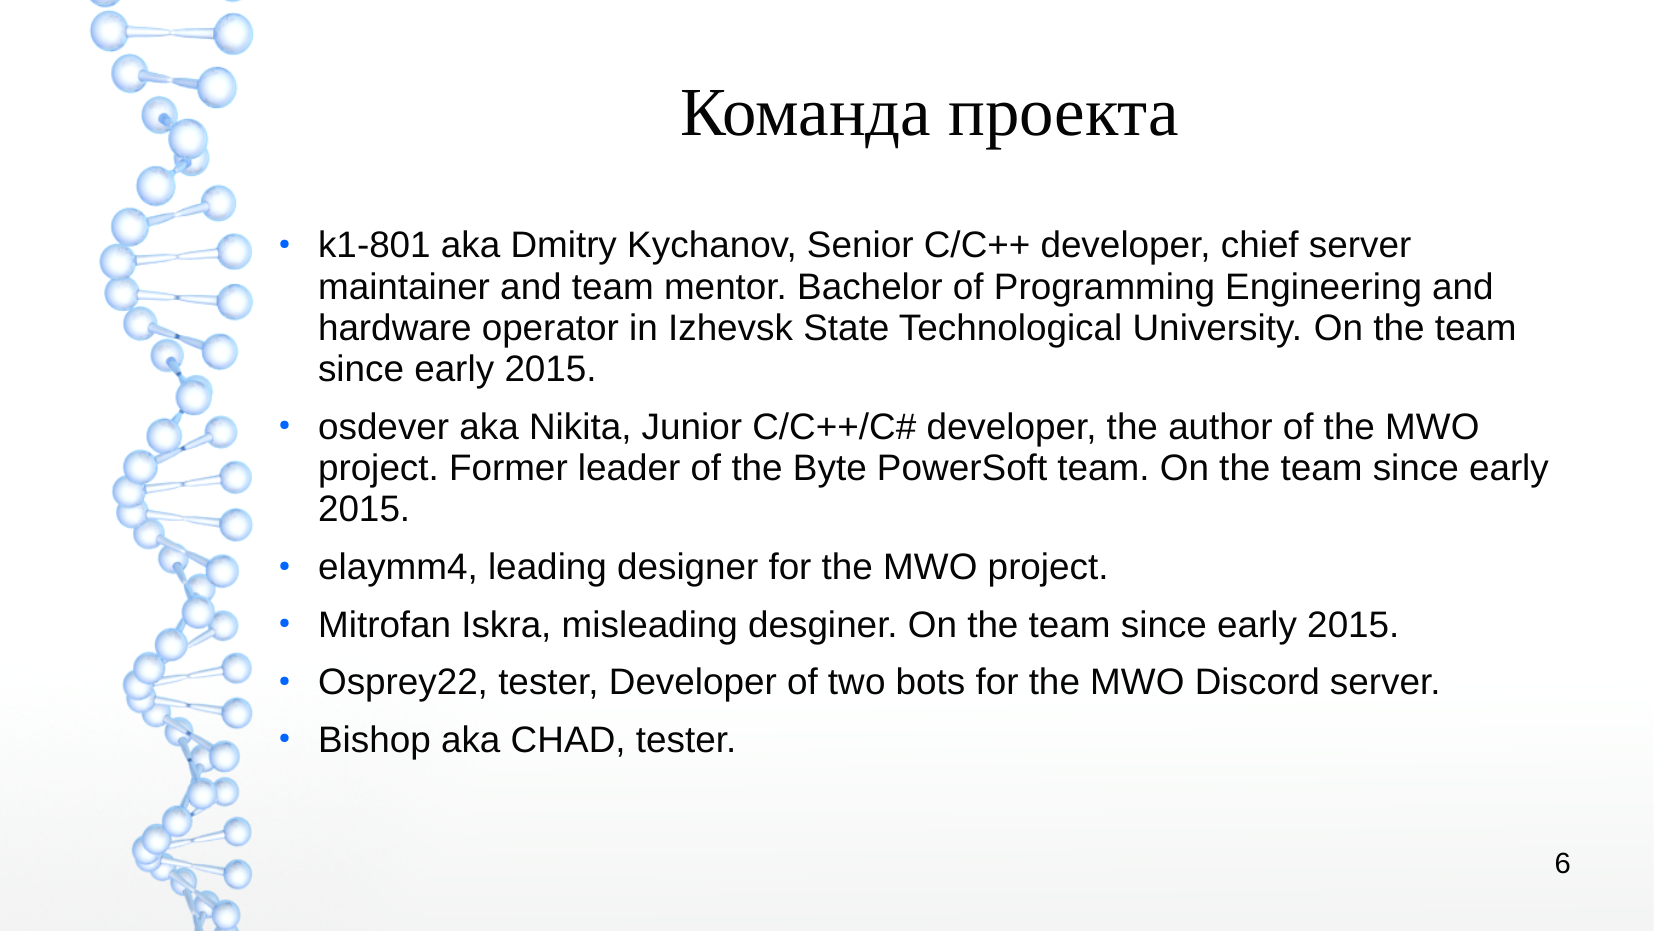

# Команда проекта
k1-801 aka Dmitry Kychanov, Senior C/C++ developer, chief server maintainer and team mentor. Bachelor of Programming Engineering and hardware operator in Izhevsk State Technological University. On the team since early 2015.
osdever aka Nikita, Junior C/C++/C# developer, the author of the MWO project. Former leader of the Byte PowerSoft team. On the team since early 2015.
elaymm4, leading designer for the MWO project.
Mitrofan Iskra, misleading desginer. On the team since early 2015.
Osprey22, tester, Developer of two bots for the MWO Discord server.
Bishop aka CHAD, tester.
6